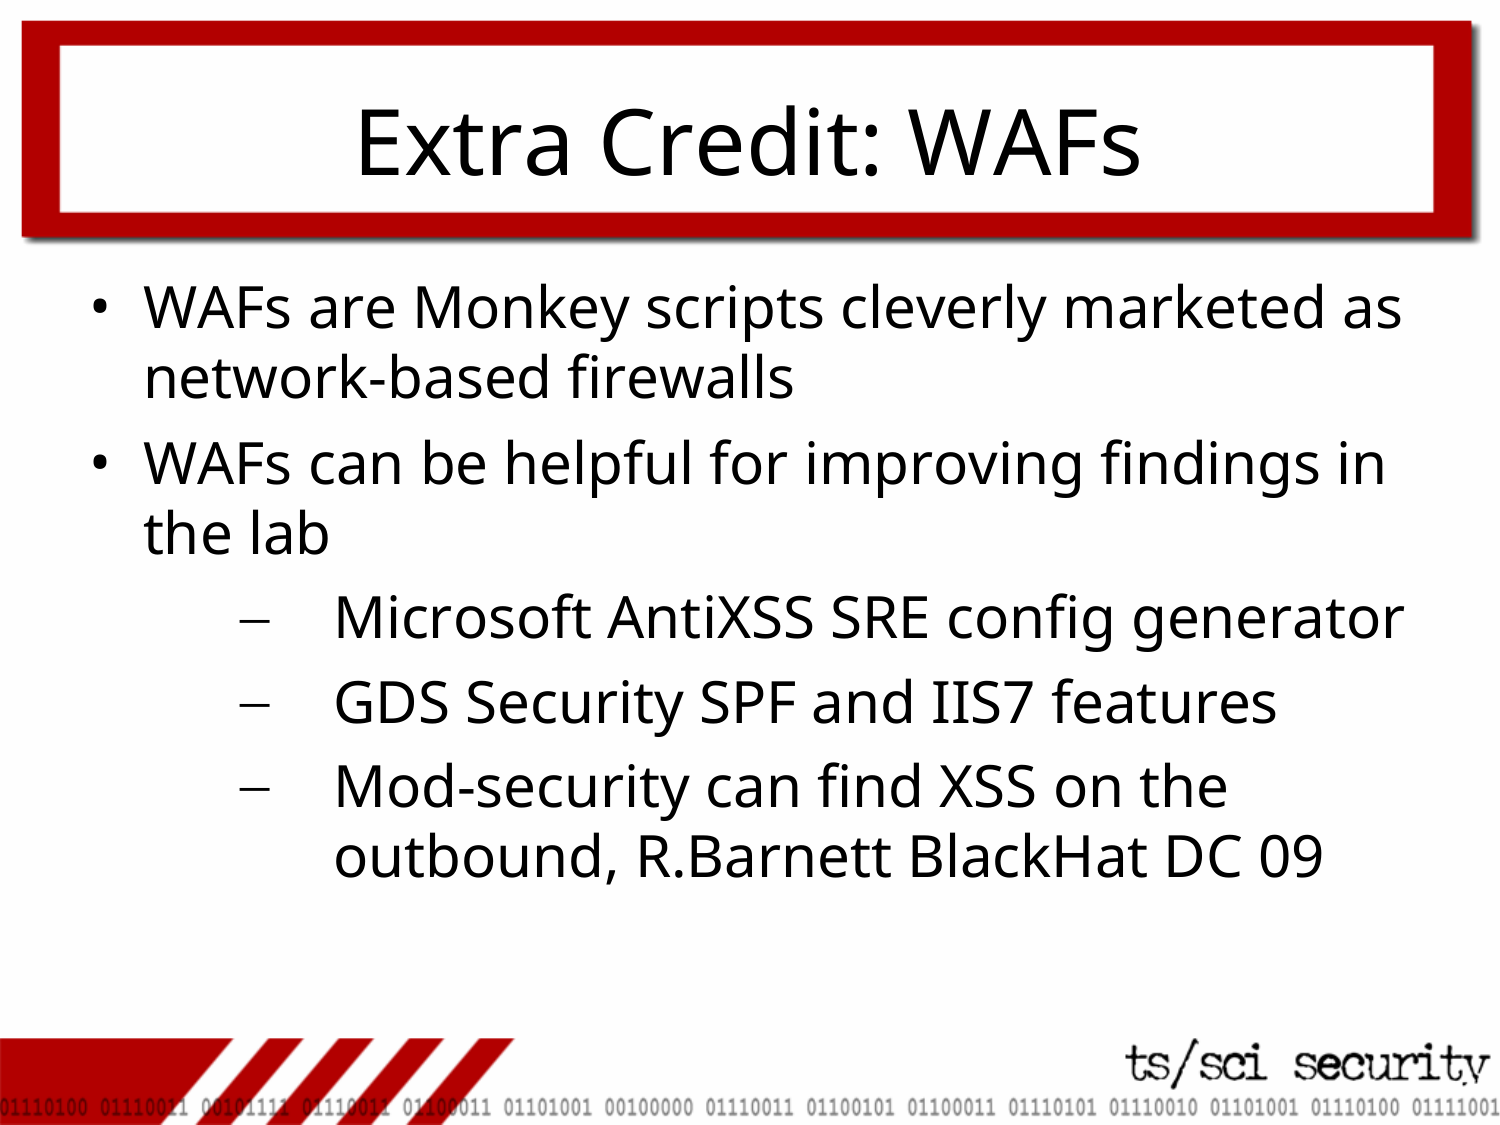

# Extra Credit: WAFs
WAFs are Monkey scripts cleverly marketed as network-based firewalls
WAFs can be helpful for improving findings in the lab
Microsoft AntiXSS SRE config generator
GDS Security SPF and IIS7 features
Mod-security can find XSS on the outbound, R.Barnett BlackHat DC 09